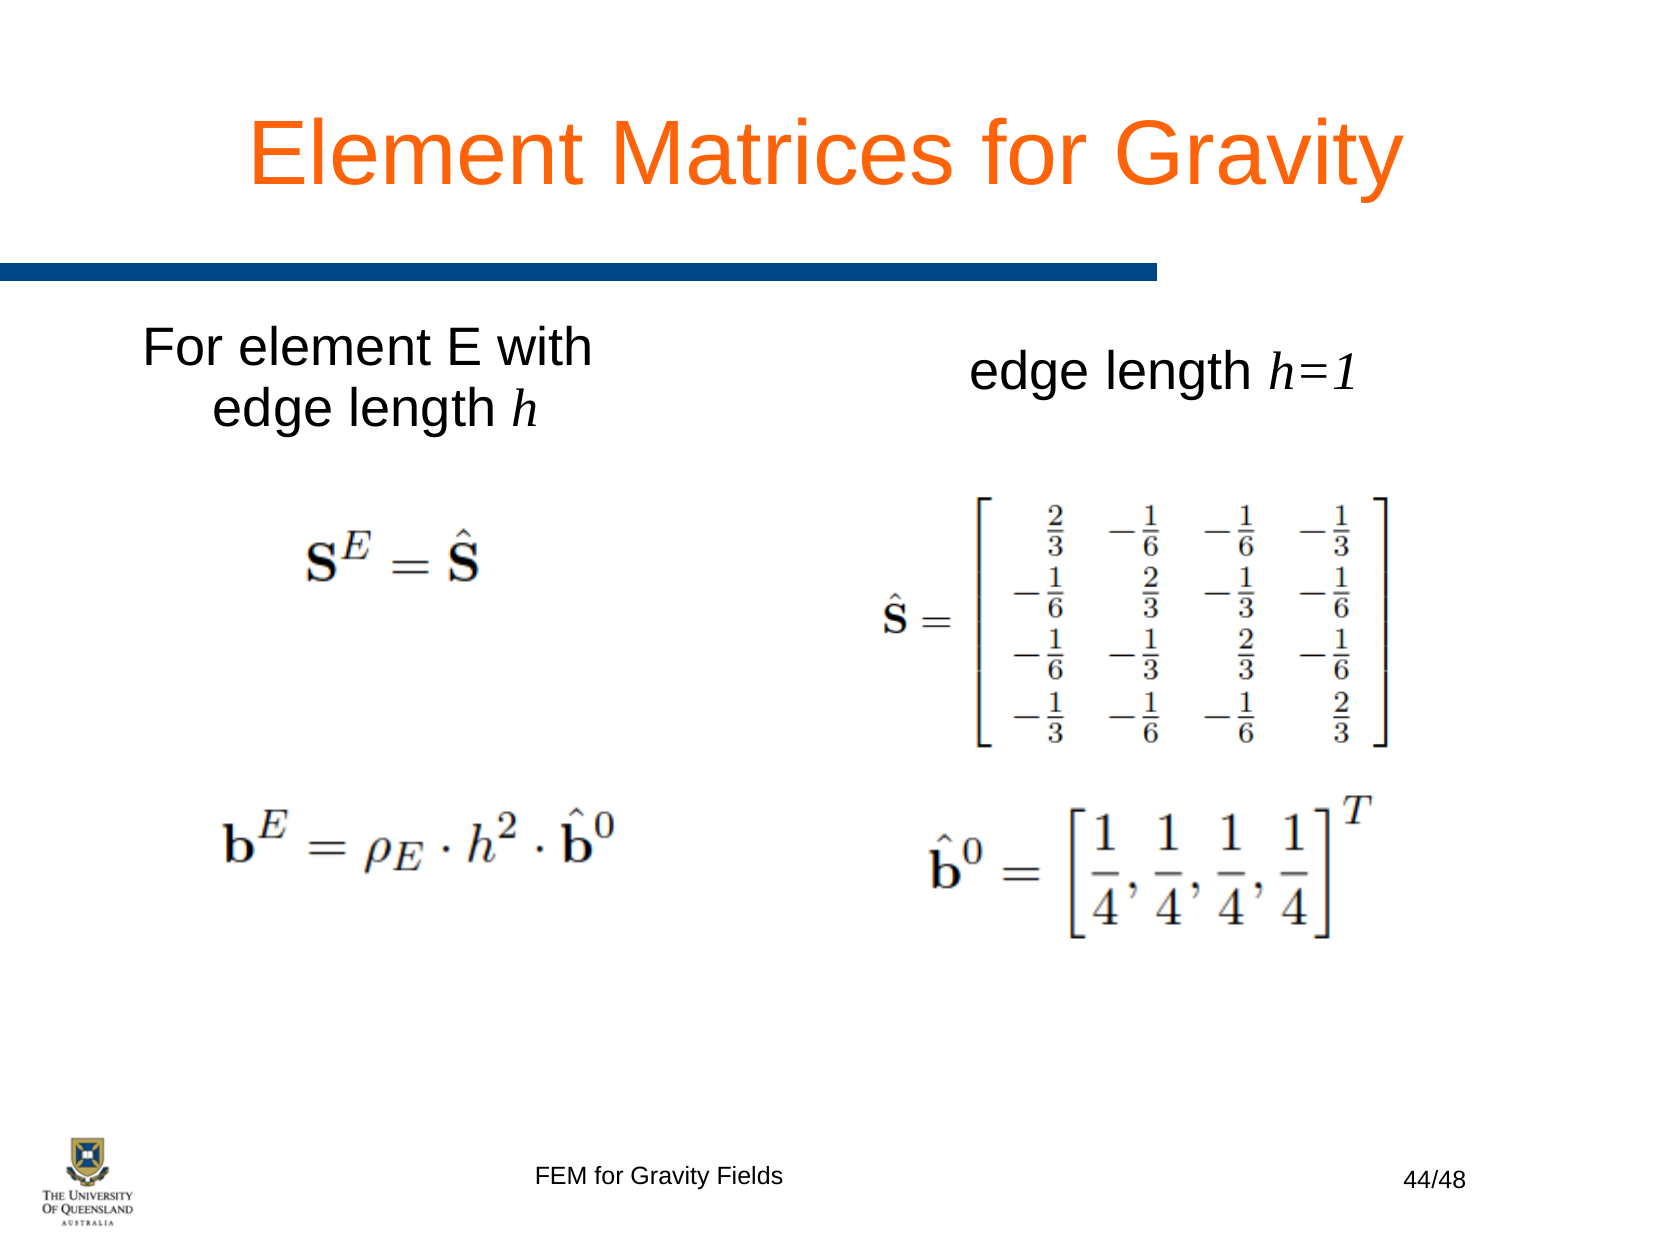

# Element Matrices for Gravity
For element E with
edge length h
edge length h=1